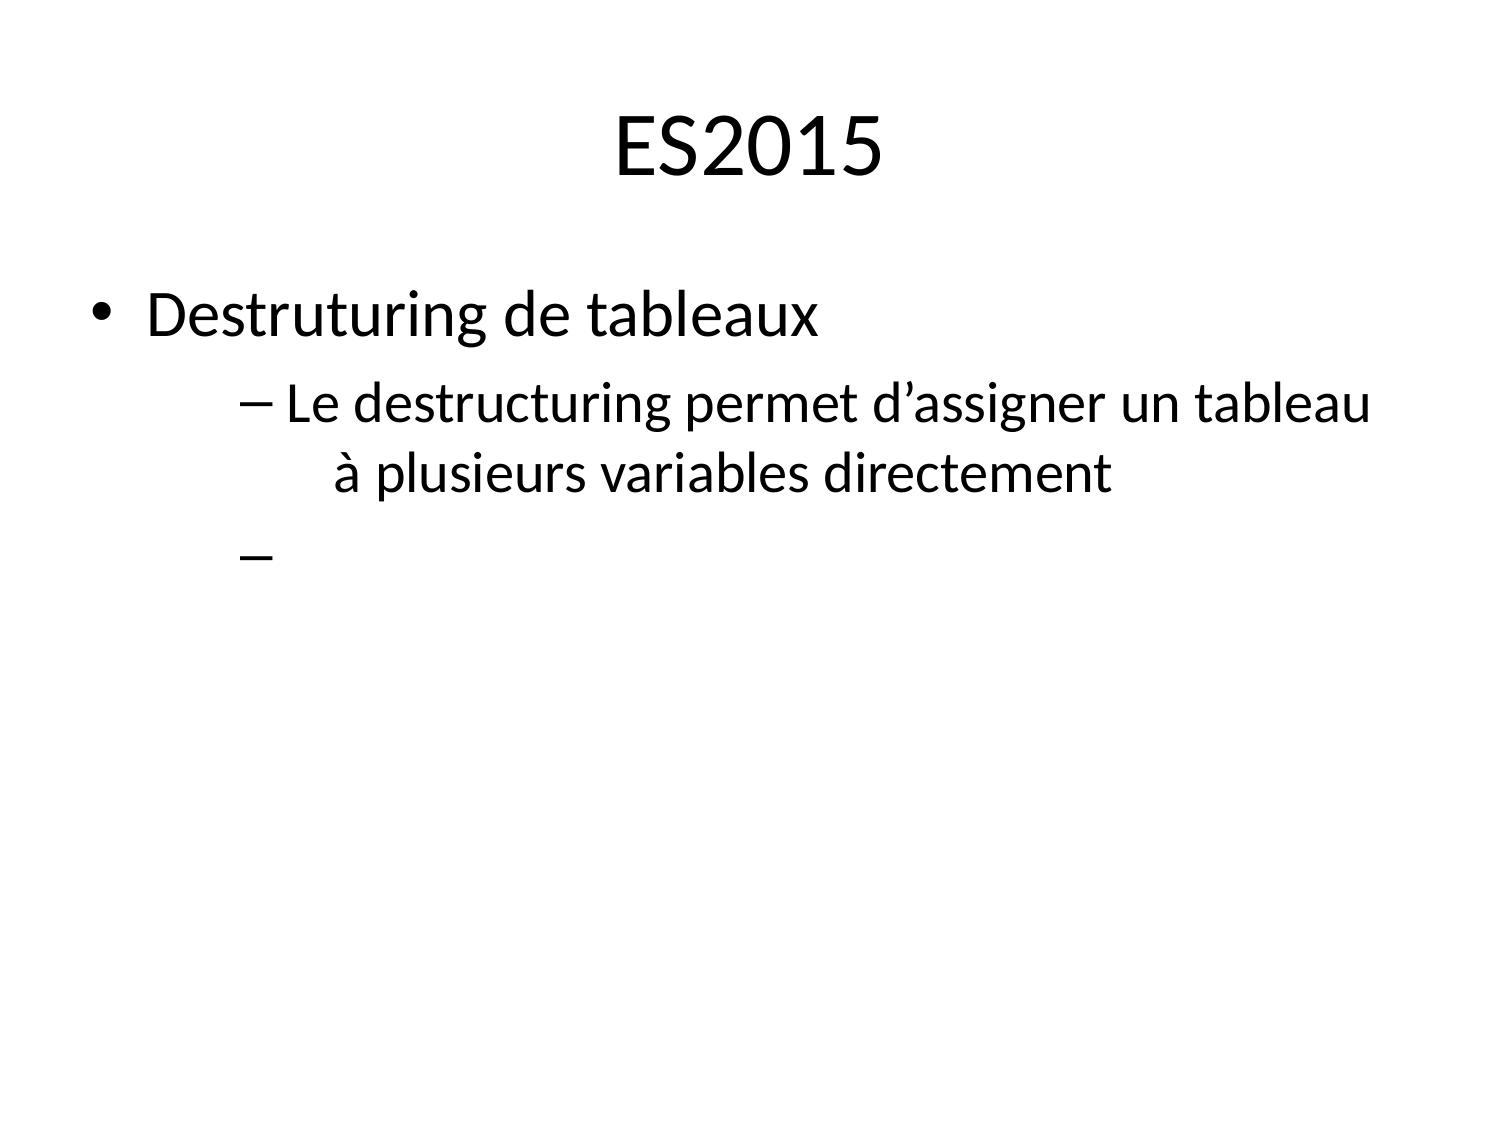

# ES2015
Destruturing de tableaux
Le destructuring permet d’assigner un tableau à plusieurs variables directement